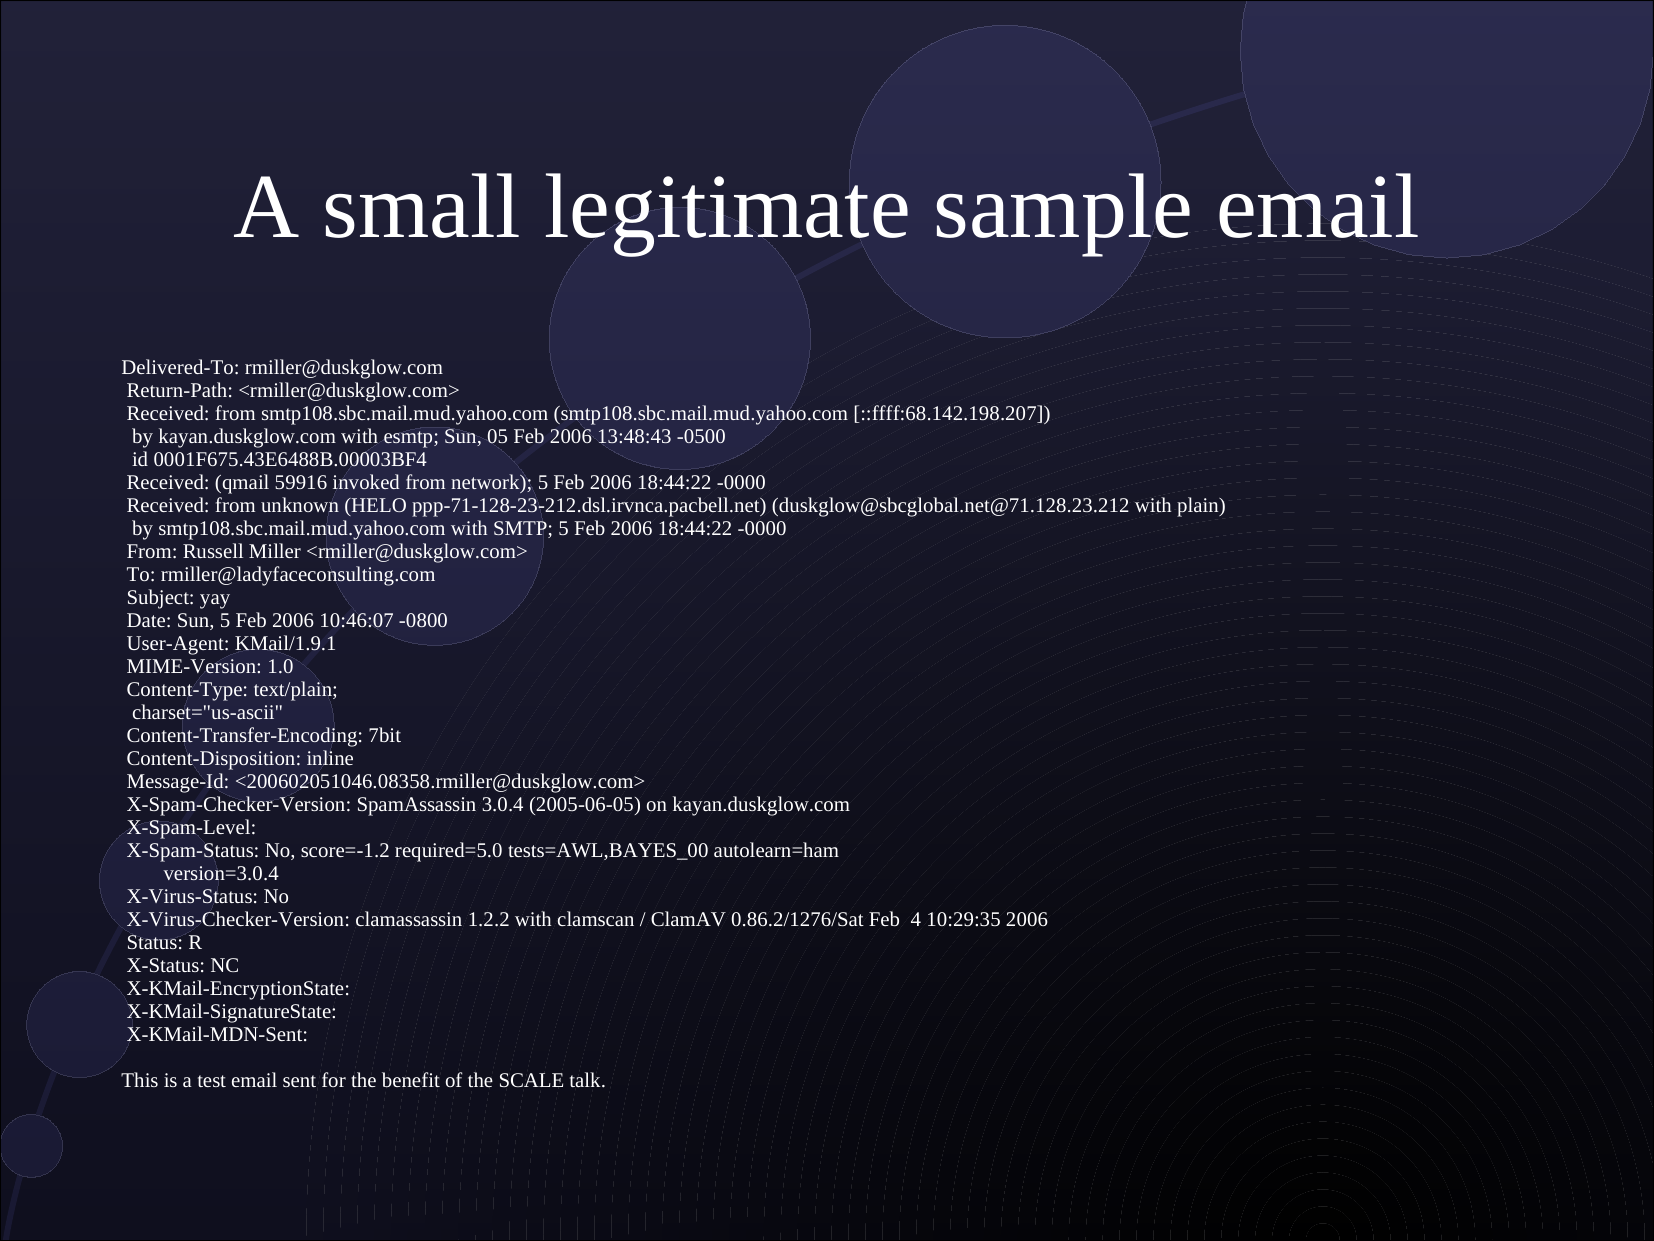

# A small legitimate sample email
Delivered-To: rmiller@duskglow.com
 Return-Path: <rmiller@duskglow.com>
 Received: from smtp108.sbc.mail.mud.yahoo.com (smtp108.sbc.mail.mud.yahoo.com [::ffff:68.142.198.207])
  by kayan.duskglow.com with esmtp; Sun, 05 Feb 2006 13:48:43 -0500
  id 0001F675.43E6488B.00003BF4
 Received: (qmail 59916 invoked from network); 5 Feb 2006 18:44:22 -0000
 Received: from unknown (HELO ppp-71-128-23-212.dsl.irvnca.pacbell.net) (duskglow@sbcglobal.net@71.128.23.212 with plain)
  by smtp108.sbc.mail.mud.yahoo.com with SMTP; 5 Feb 2006 18:44:22 -0000
 From: Russell Miller <rmiller@duskglow.com>
 To: rmiller@ladyfaceconsulting.com
 Subject: yay
 Date: Sun, 5 Feb 2006 10:46:07 -0800
 User-Agent: KMail/1.9.1
 MIME-Version: 1.0
 Content-Type: text/plain;
  charset="us-ascii"
 Content-Transfer-Encoding: 7bit
 Content-Disposition: inline
 Message-Id: <200602051046.08358.rmiller@duskglow.com>
 X-Spam-Checker-Version: SpamAssassin 3.0.4 (2005-06-05) on kayan.duskglow.com
 X-Spam-Level:
 X-Spam-Status: No, score=-1.2 required=5.0 tests=AWL,BAYES_00 autolearn=ham
        version=3.0.4
 X-Virus-Status: No
 X-Virus-Checker-Version: clamassassin 1.2.2 with clamscan / ClamAV 0.86.2/1276/Sat Feb  4 10:29:35 2006
 Status: R
 X-Status: NC
 X-KMail-EncryptionState:
 X-KMail-SignatureState:
 X-KMail-MDN-Sent:
This is a test email sent for the benefit of the SCALE talk.